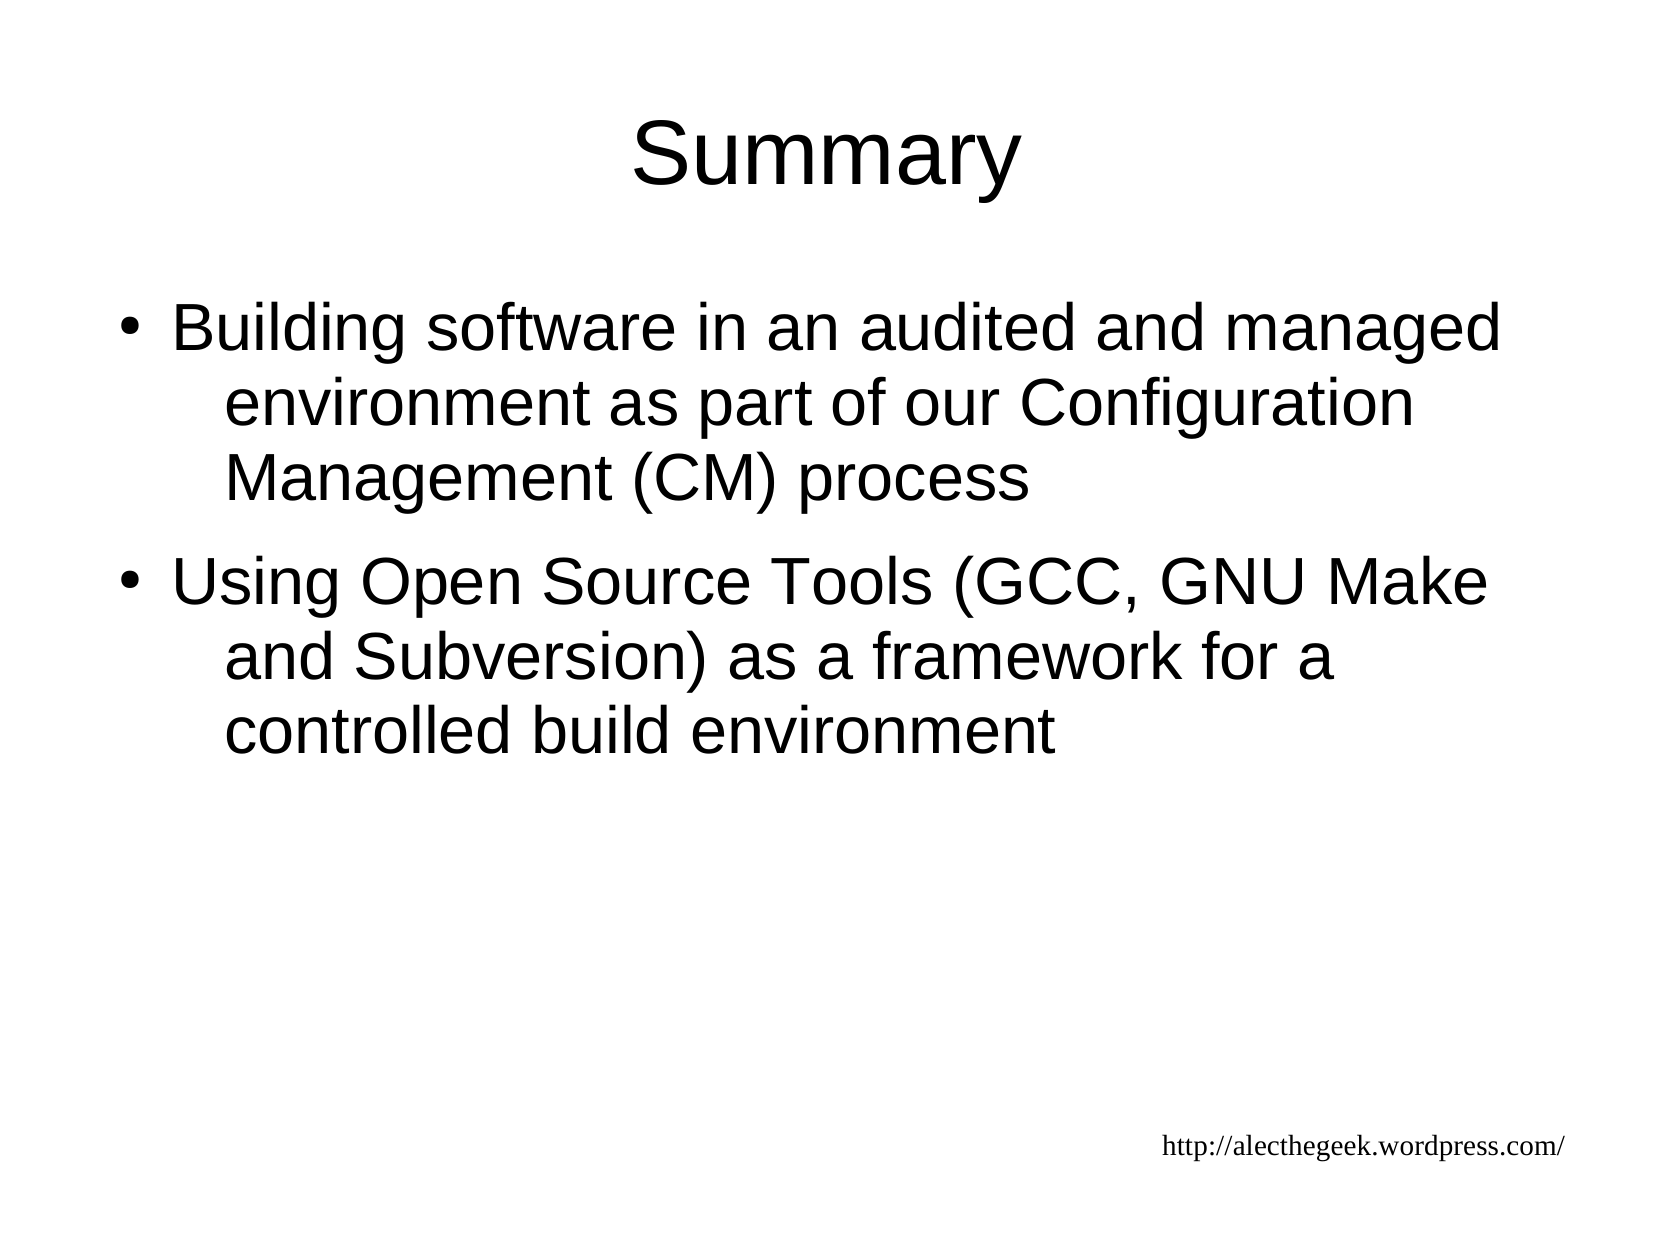

# Summary
Building software in an audited and managed environment as part of our Configuration Management (CM) process
Using Open Source Tools (GCC, GNU Make and Subversion) as a framework for a controlled build environment
http://alecthegeek.wordpress.com/